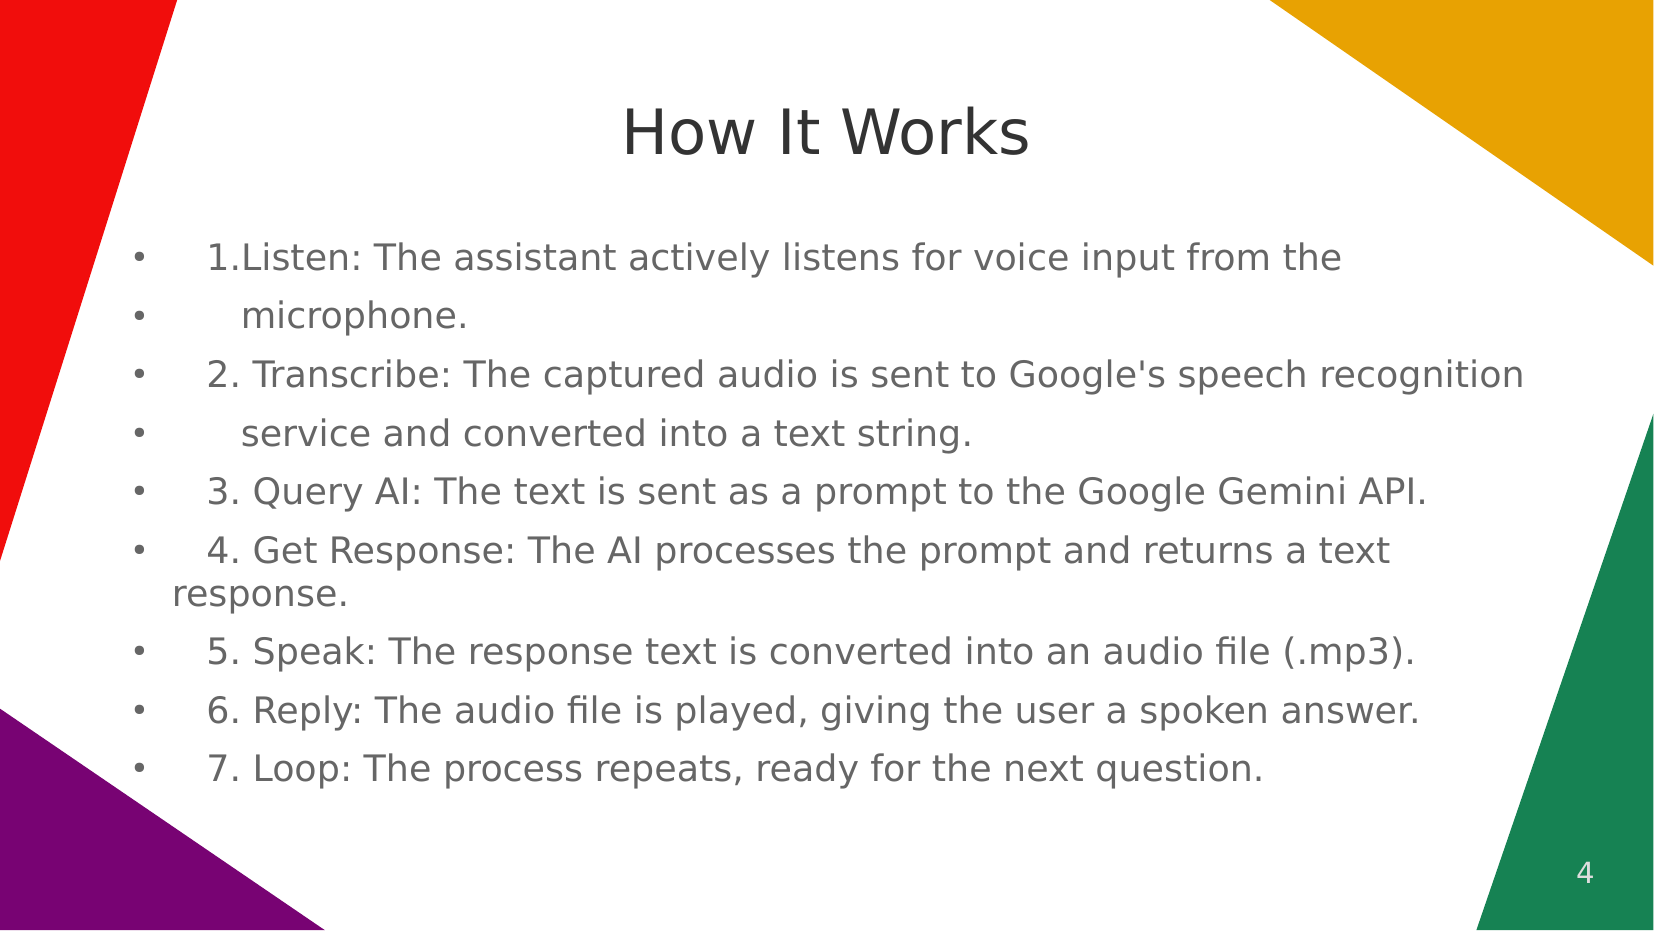

# How It Works
 1.Listen: The assistant actively listens for voice input from the
 microphone.
 2. Transcribe: The captured audio is sent to Google's speech recognition
 service and converted into a text string.
 3. Query AI: The text is sent as a prompt to the Google Gemini API.
 4. Get Response: The AI processes the prompt and returns a text response.
 5. Speak: The response text is converted into an audio file (.mp3).
 6. Reply: The audio file is played, giving the user a spoken answer.
 7. Loop: The process repeats, ready for the next question.
4